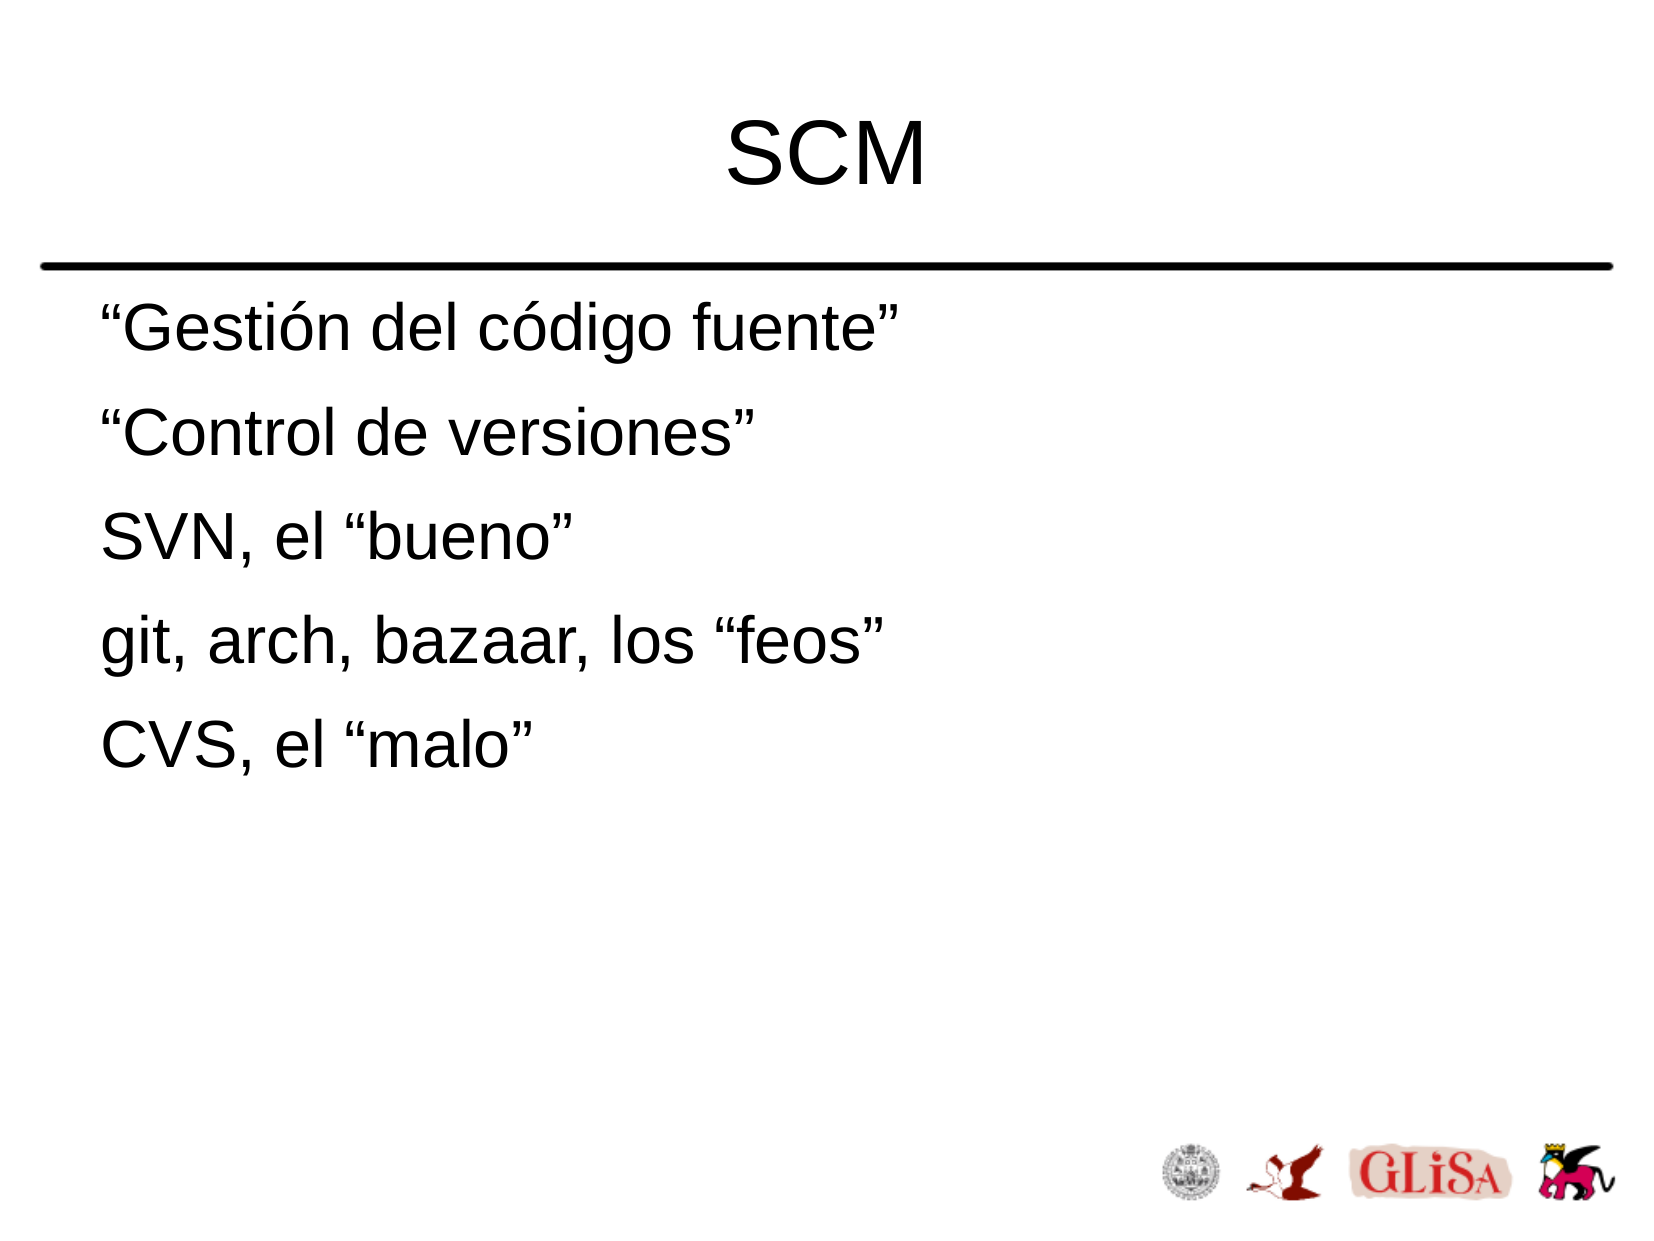

# SCM
“Gestión del código fuente”
“Control de versiones”
SVN, el “bueno”
git, arch, bazaar, los “feos”
CVS, el “malo”